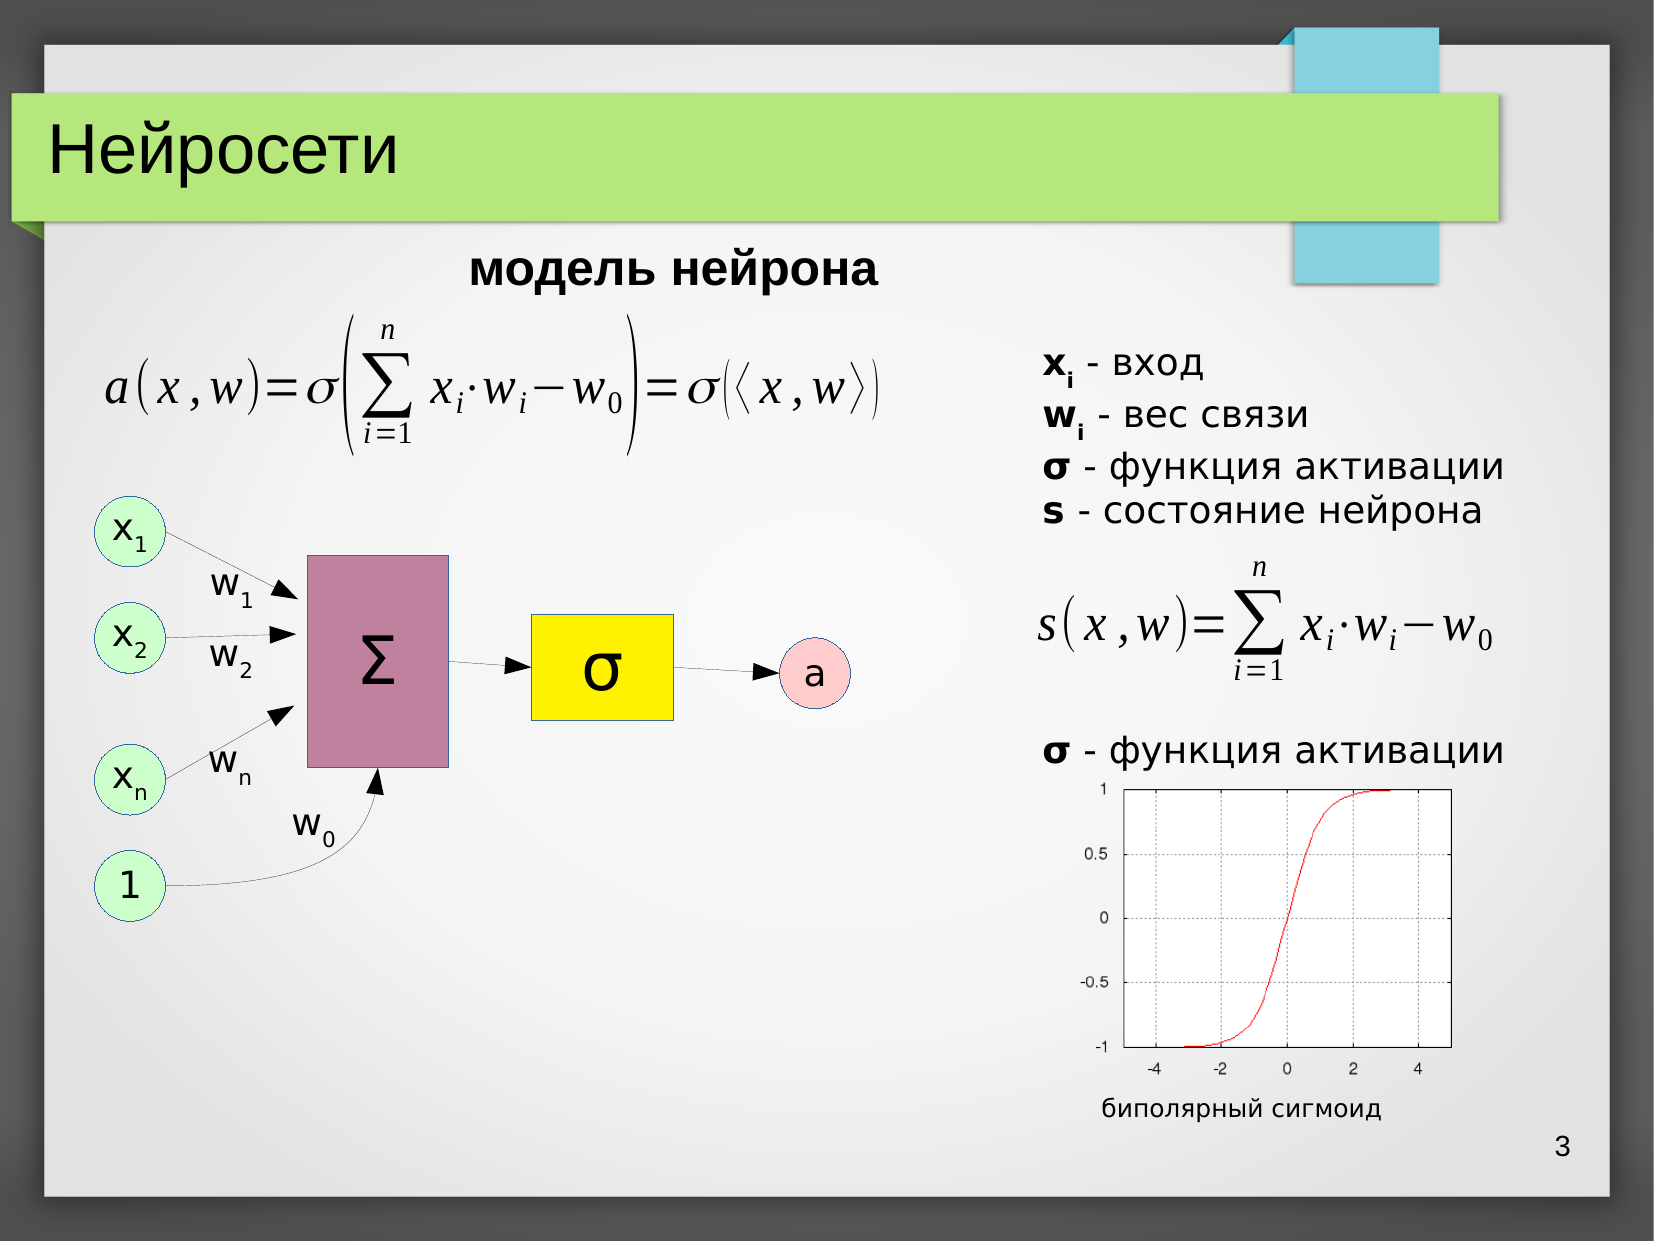

# Нейросети
модель нейрона
xi - вход
wi - вес связи
σ - функция активации
s - состояние нейрона
x1
Σ
x2
σ
a
σ - функция активации
xn
1
биполярный сигмоид
3